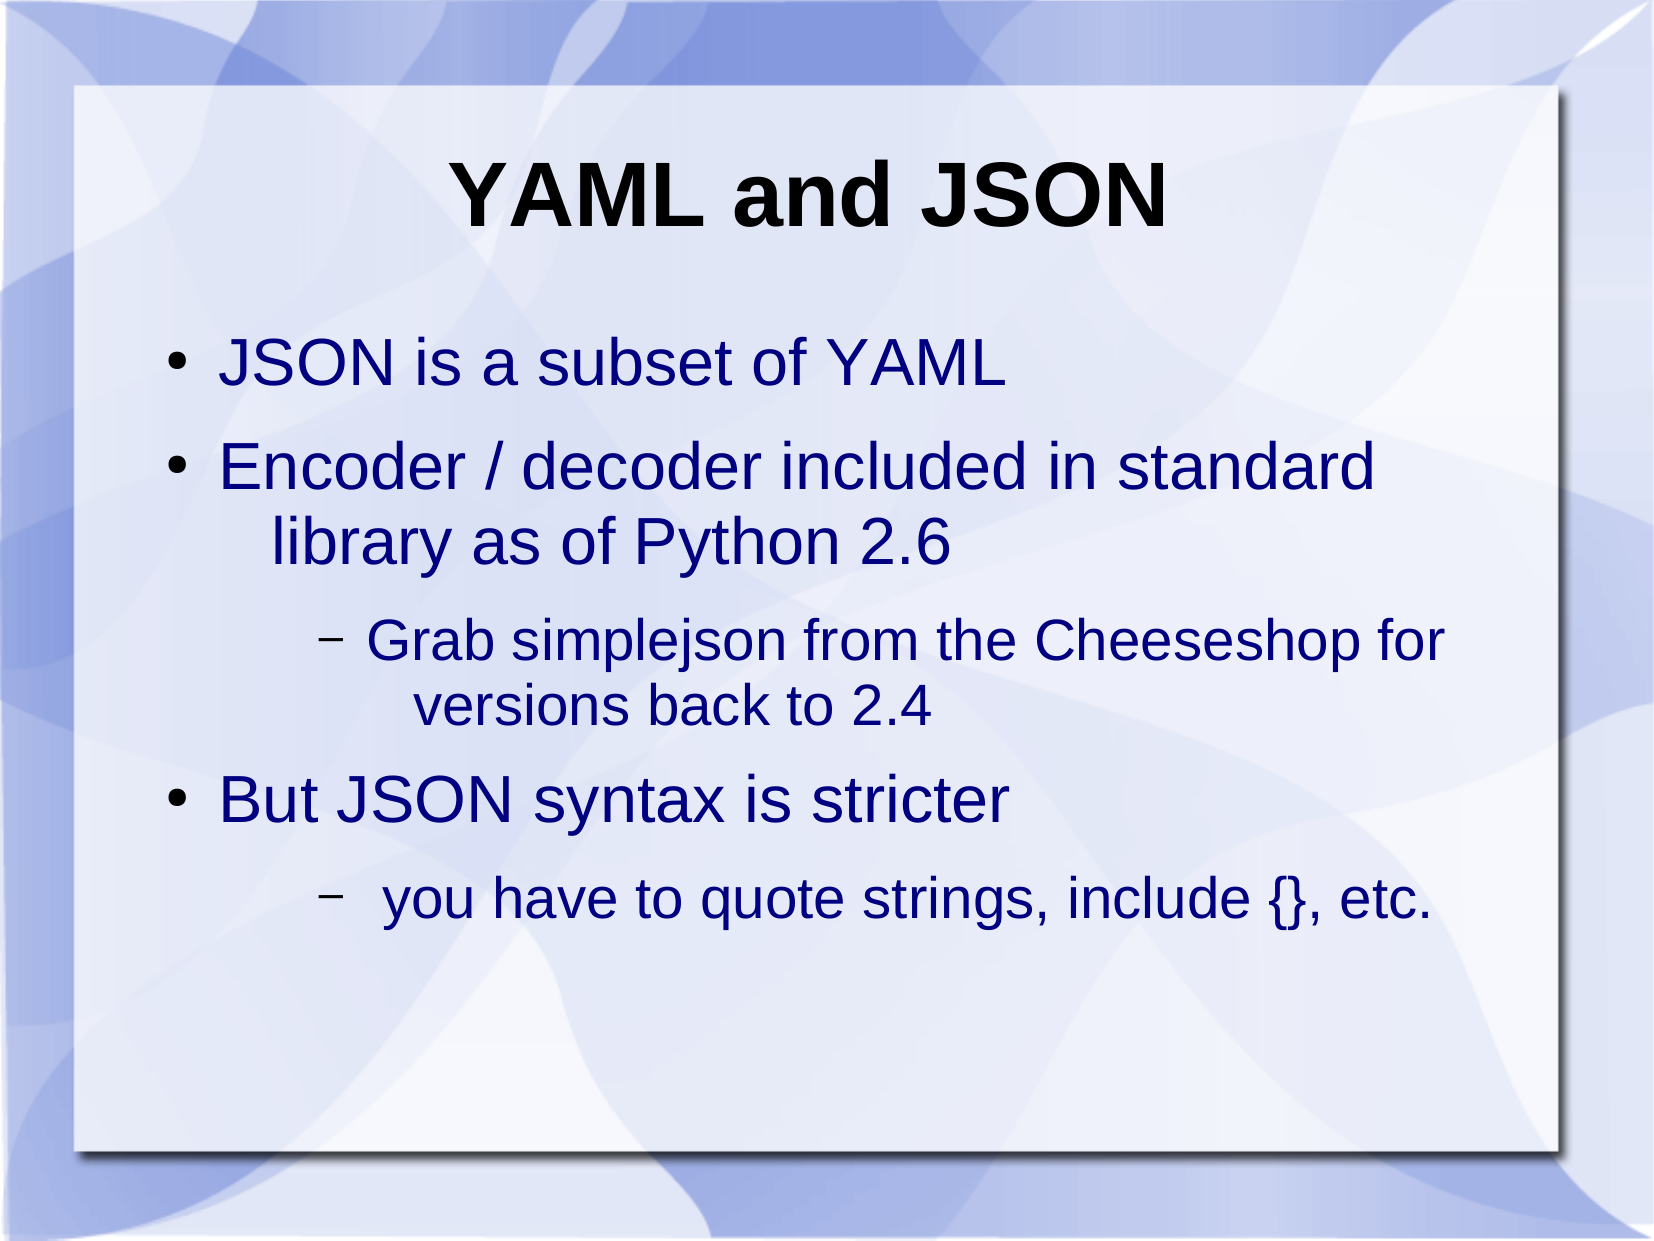

# YAML and JSON
JSON is a subset of YAML
Encoder / decoder included in standard library as of Python 2.6
Grab simplejson from the Cheeseshop for versions back to 2.4
But JSON syntax is stricter
 you have to quote strings, include {}, etc.